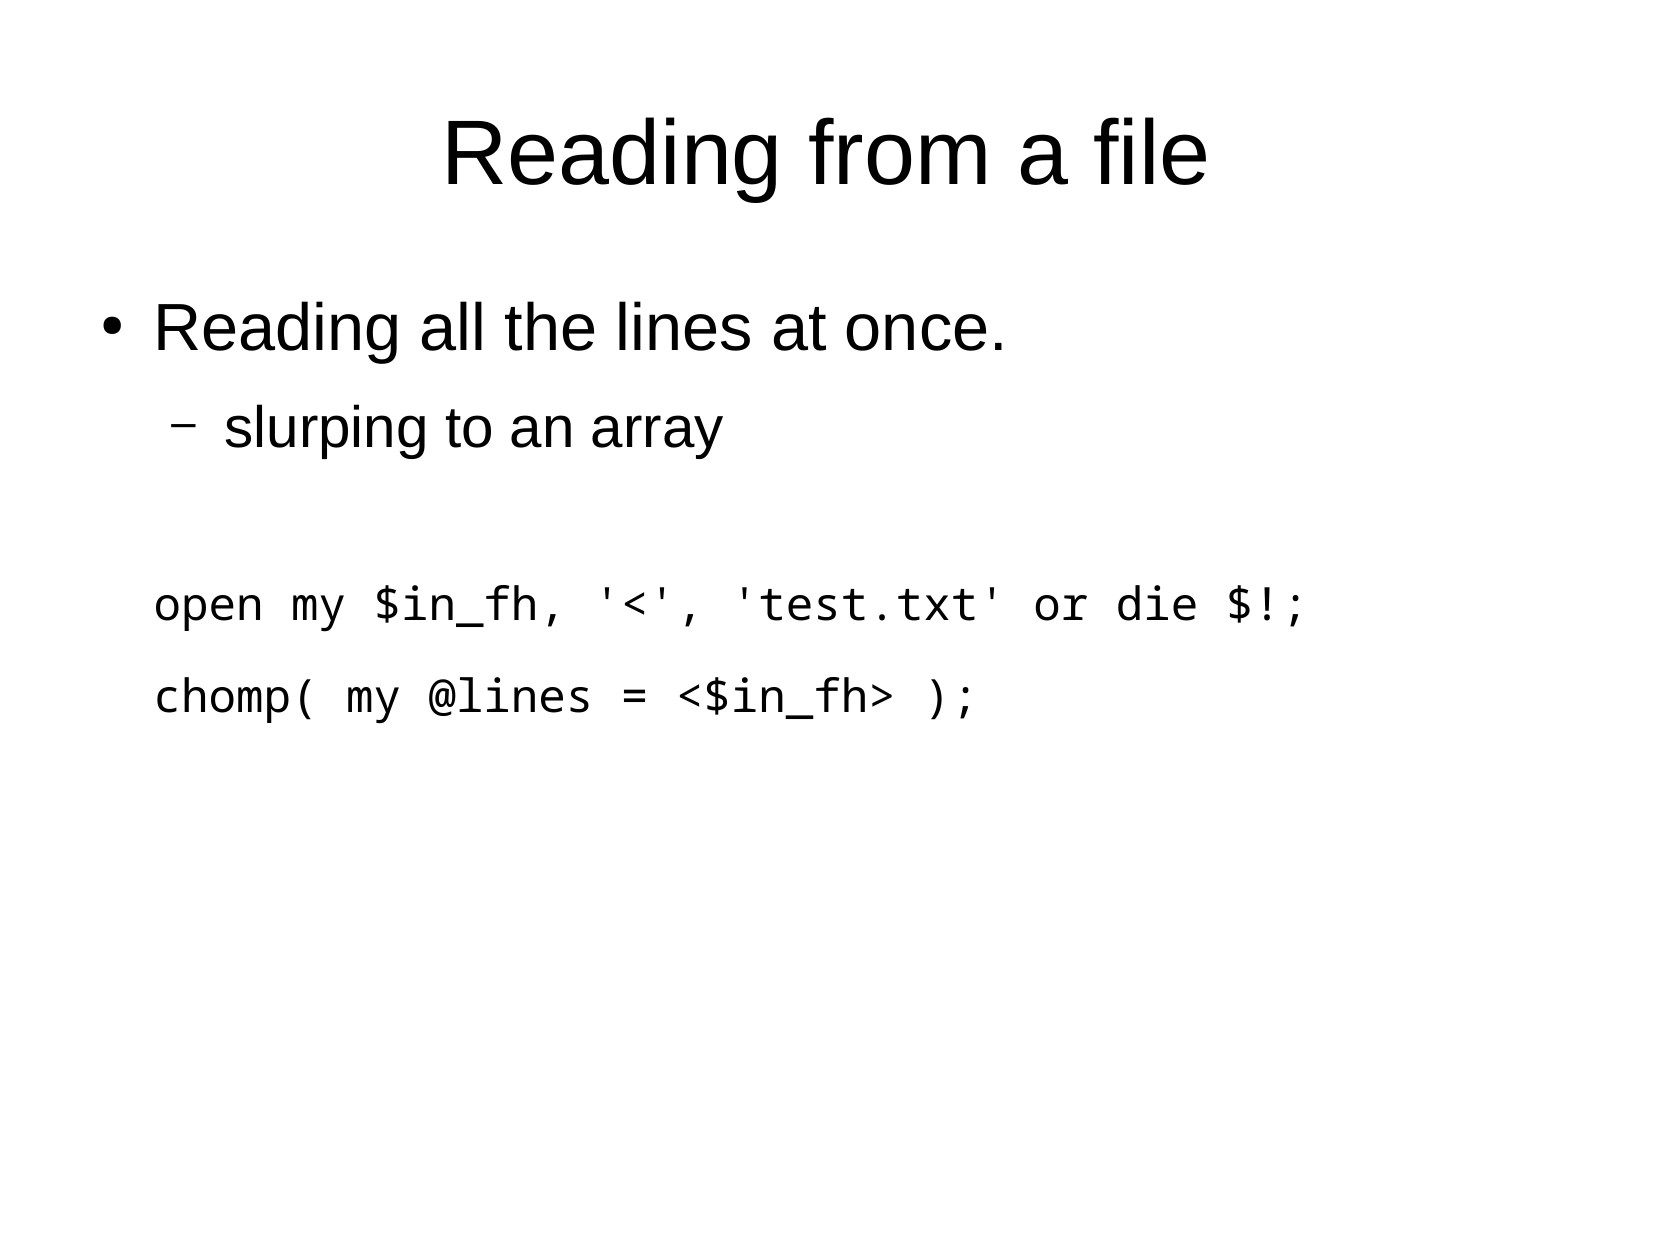

# Reading from a file
Reading all the lines at once.
slurping to an array
open my $in_fh, '<', 'test.txt' or die $!;
chomp( my @lines = <$in_fh> );